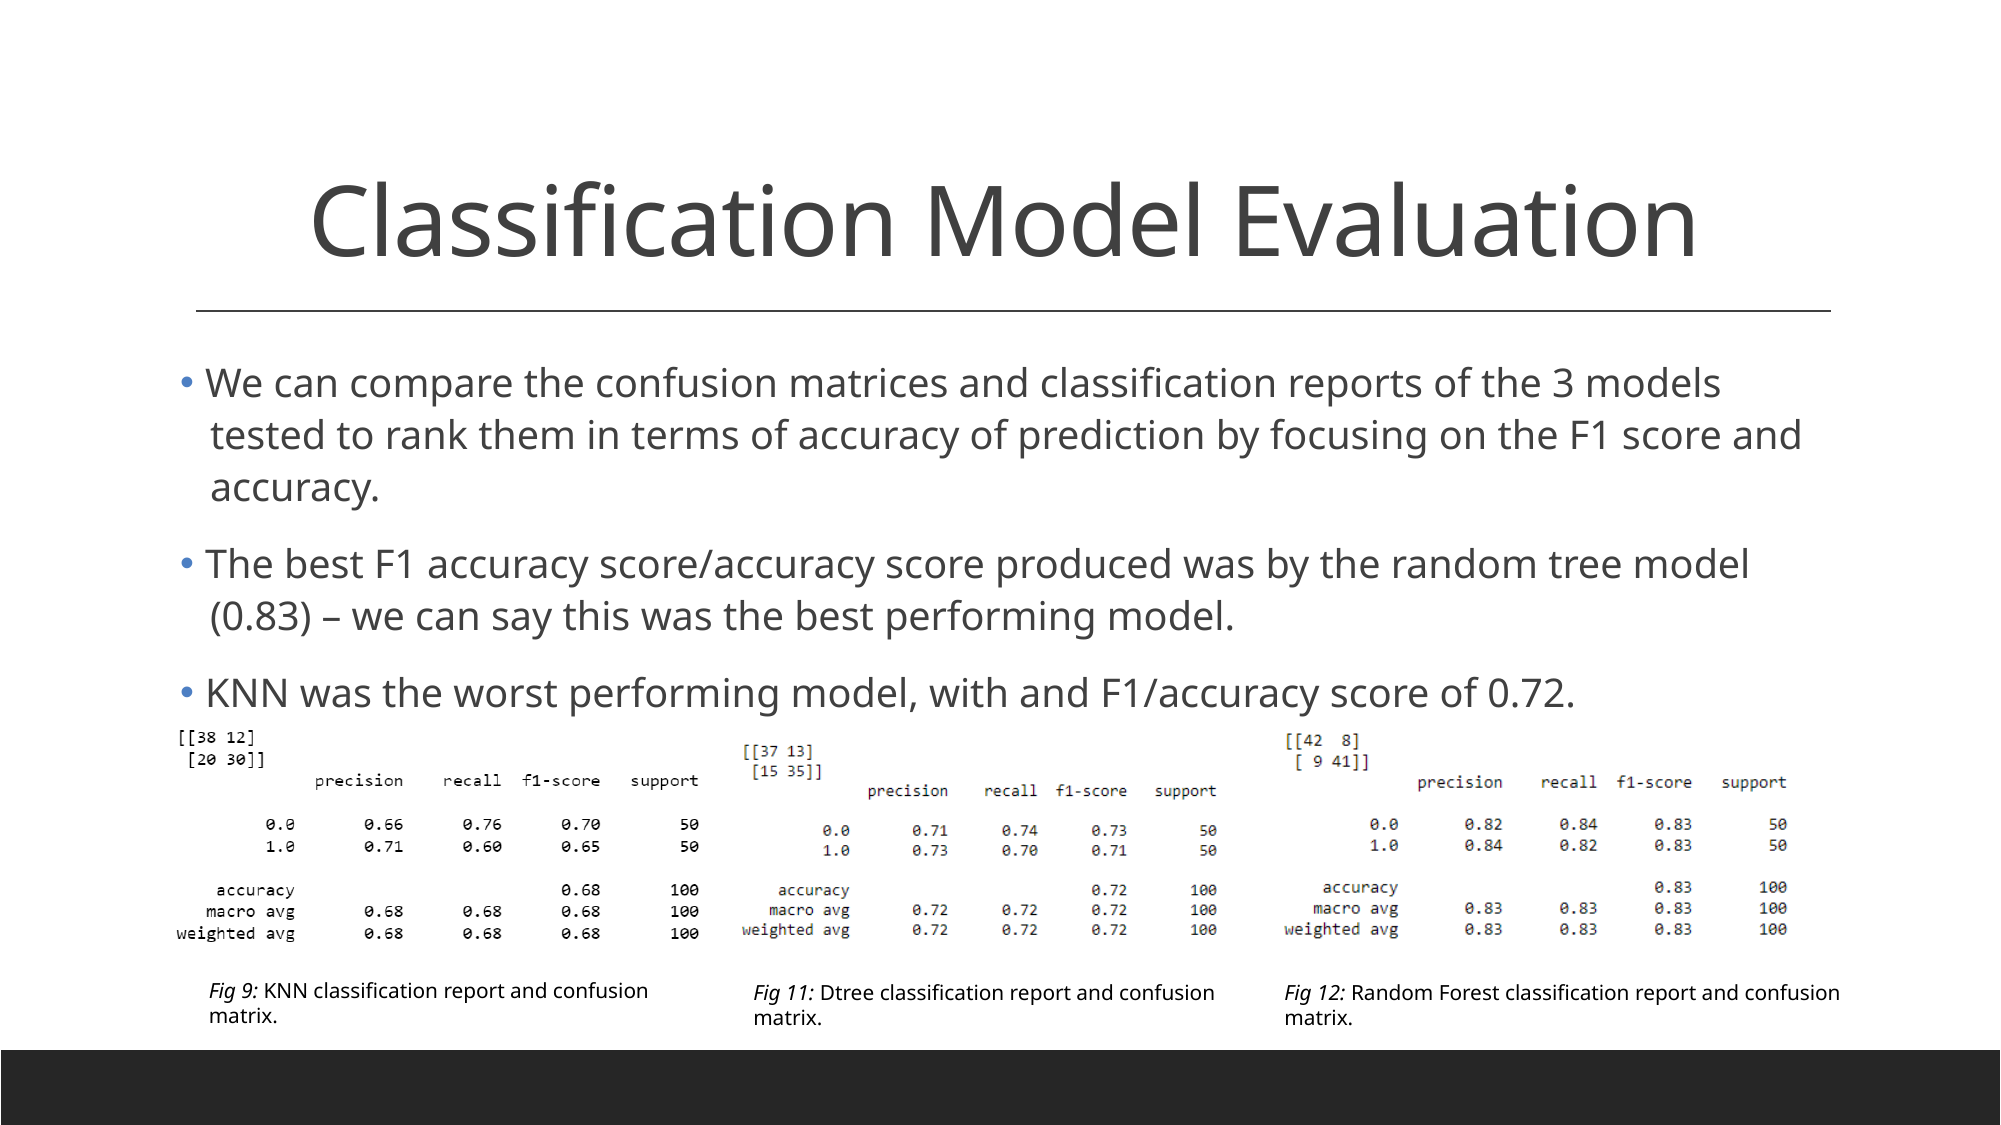

# Classification Model Evaluation
 We can compare the confusion matrices and classification reports of the 3 models tested to rank them in terms of accuracy of prediction by focusing on the F1 score and accuracy.
 The best F1 accuracy score/accuracy score produced was by the random tree model (0.83) – we can say this was the best performing model.
 KNN was the worst performing model, with and F1/accuracy score of 0.72.
Fig 9: KNN classification report and confusion matrix.
Fig 11: Dtree classification report and confusion matrix.
Fig 12: Random Forest classification report and confusion matrix.